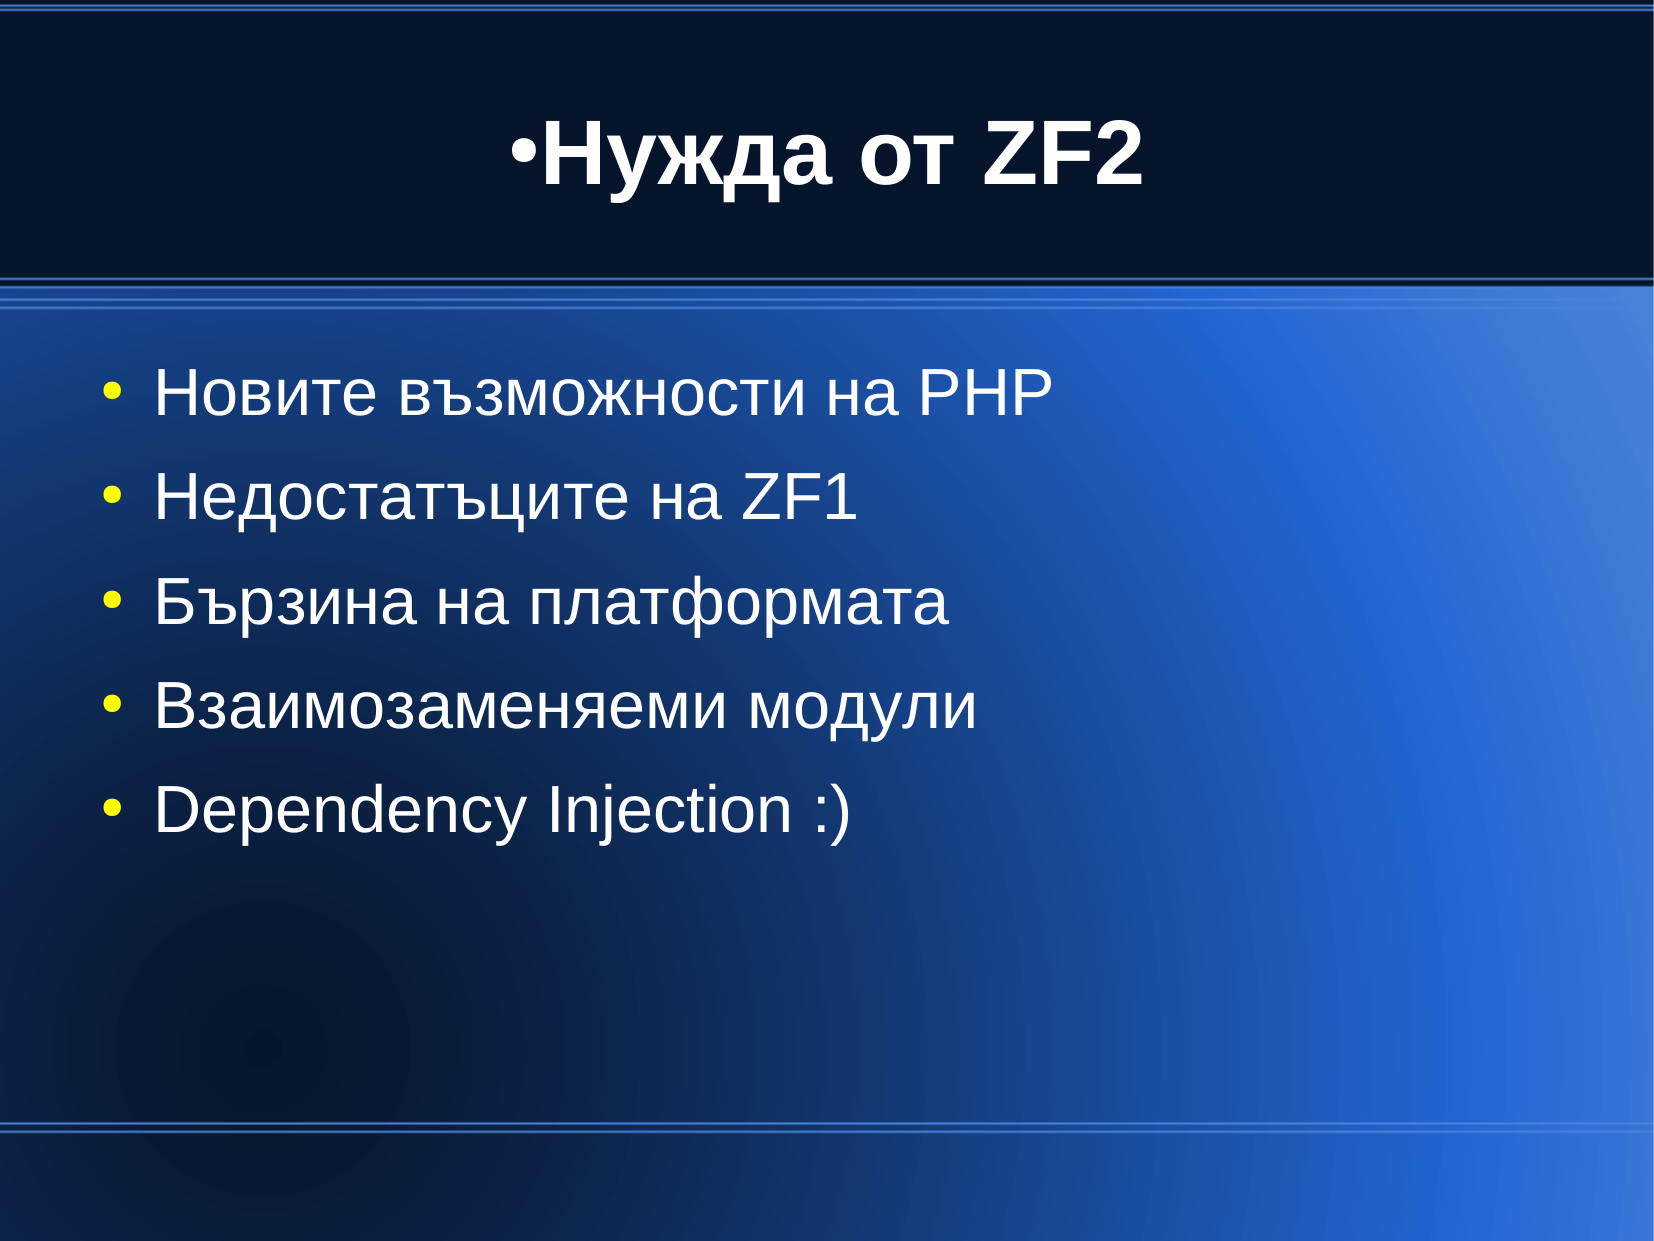

# Нужда от ZF2
Новите възможности на PHP
Недостатъците на ZF1
Бързина на платформата
Взаимозаменяеми модули
Dependency Injection :)